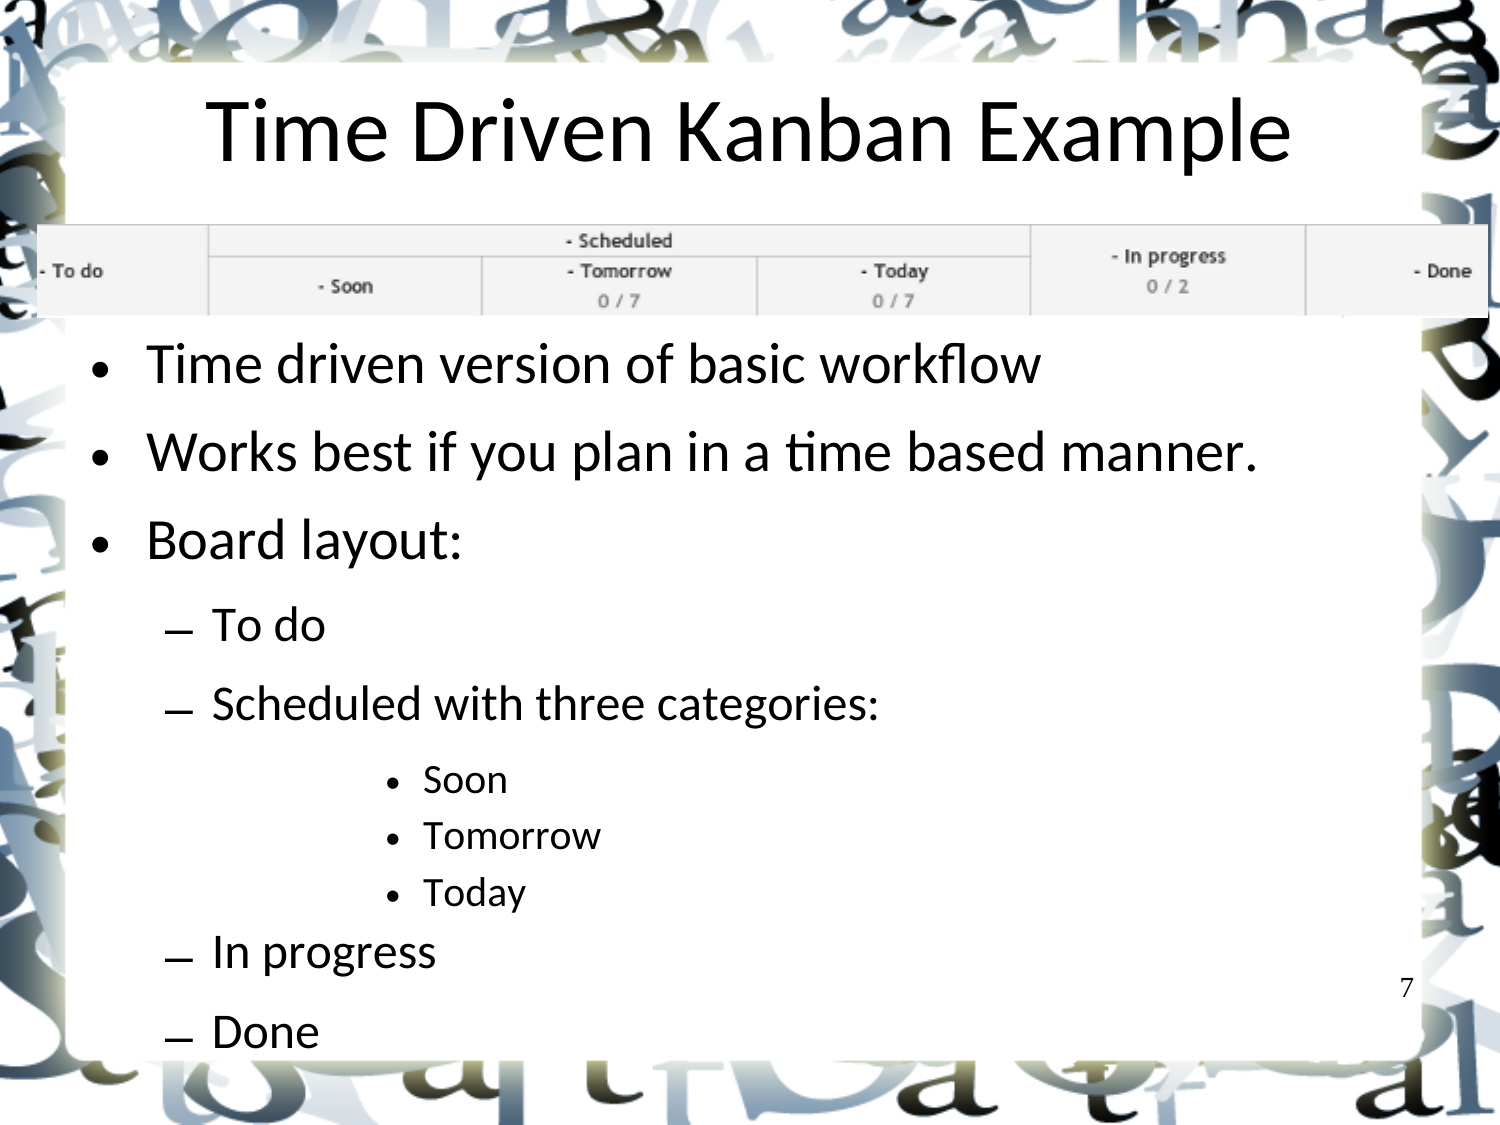

# Time Driven Kanban Example
Time driven version of basic workflow
Works best if you plan in a time based manner.
Board layout:
To do
Scheduled with three categories:
Soon
Tomorrow
Today
In progress
Done
7